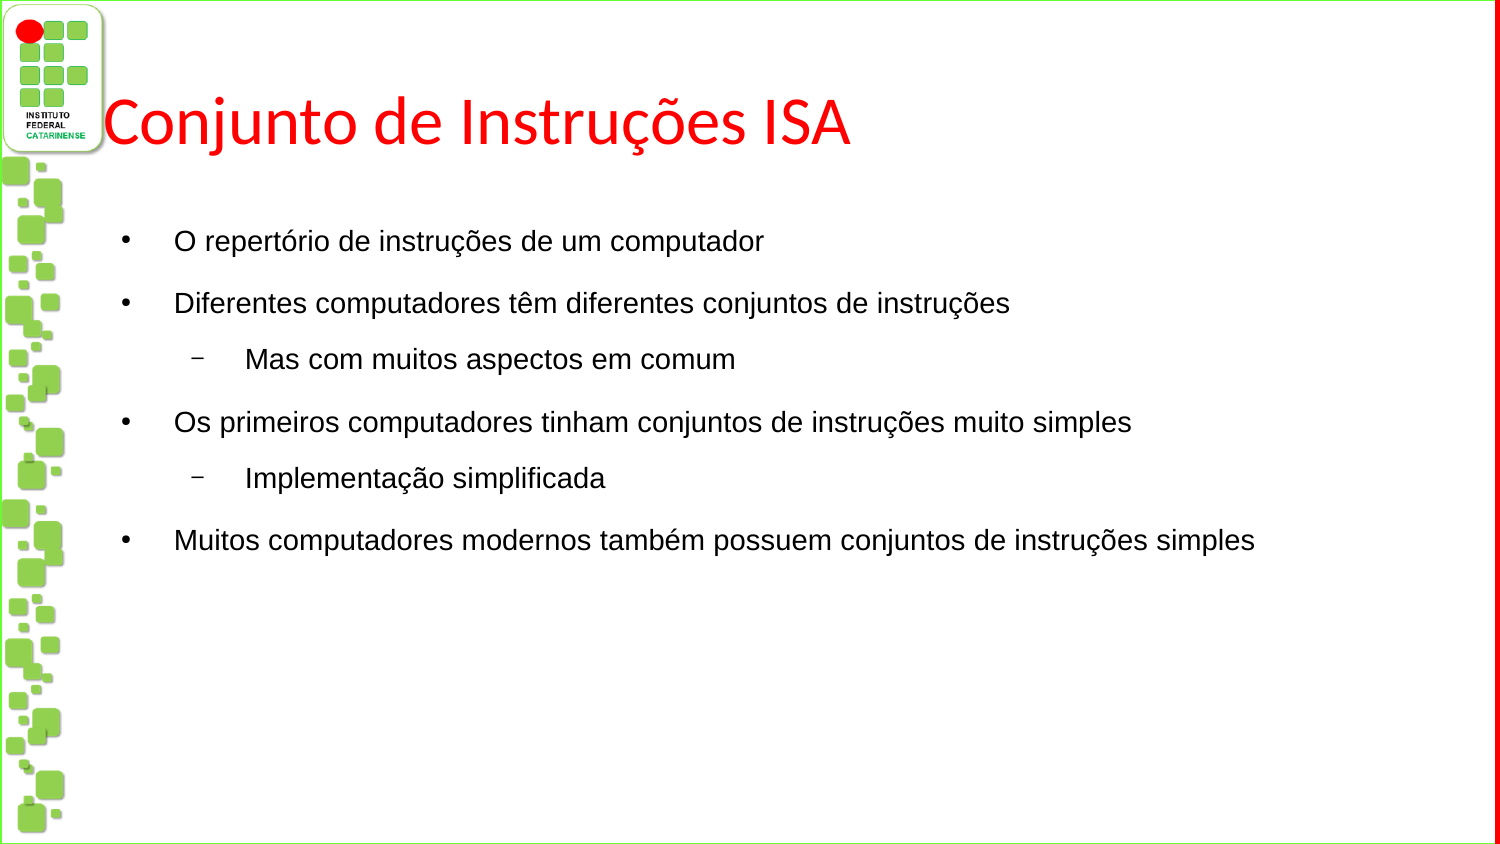

# Conjunto de Instruções ISA
O repertório de instruções de um computador
Diferentes computadores têm diferentes conjuntos de instruções
Mas com muitos aspectos em comum
Os primeiros computadores tinham conjuntos de instruções muito simples
Implementação simplificada
Muitos computadores modernos também possuem conjuntos de instruções simples